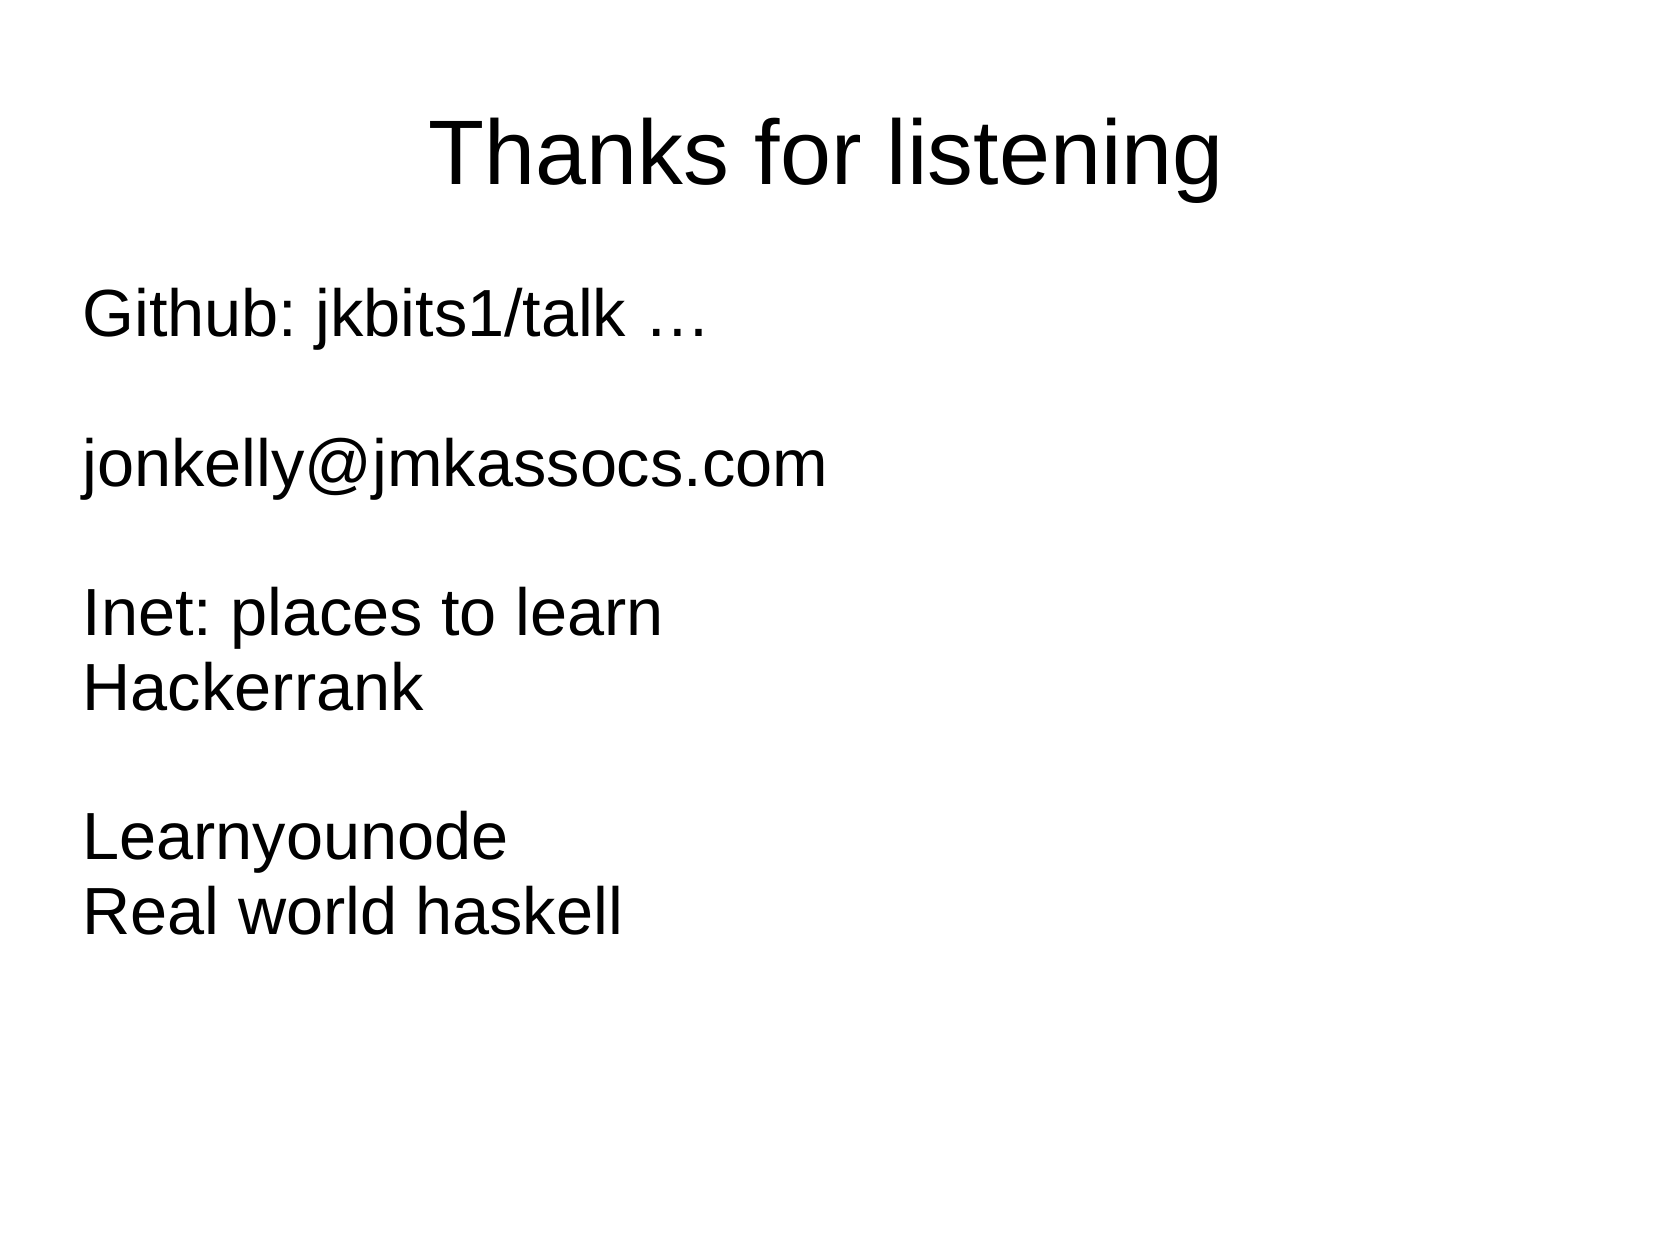

# Thanks for listening
Github: jkbits1/talk …
jonkelly@jmkassocs.com
Inet: places to learn
Hackerrank
Learnyounode
Real world haskell